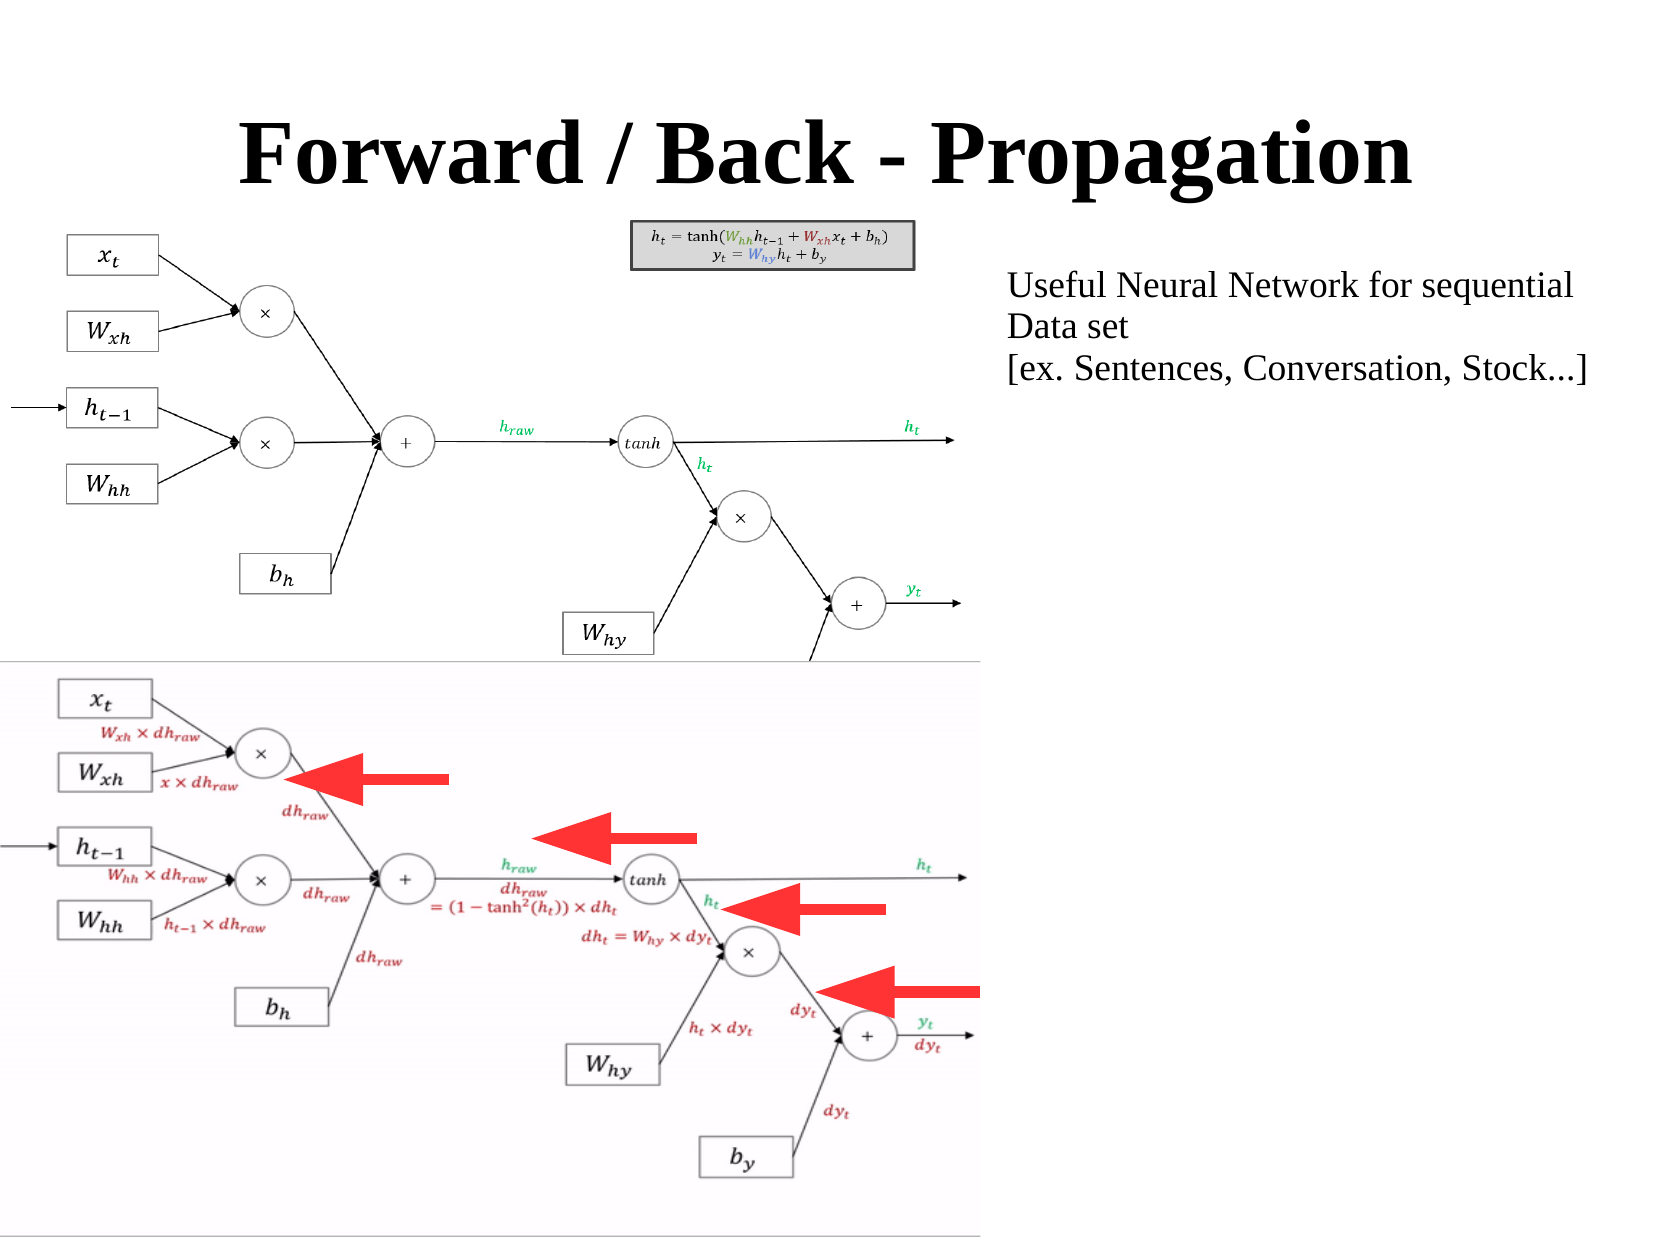

# Forward / Back - Propagation
Useful Neural Network for sequential Data set
[ex. Sentences, Conversation, Stock...]